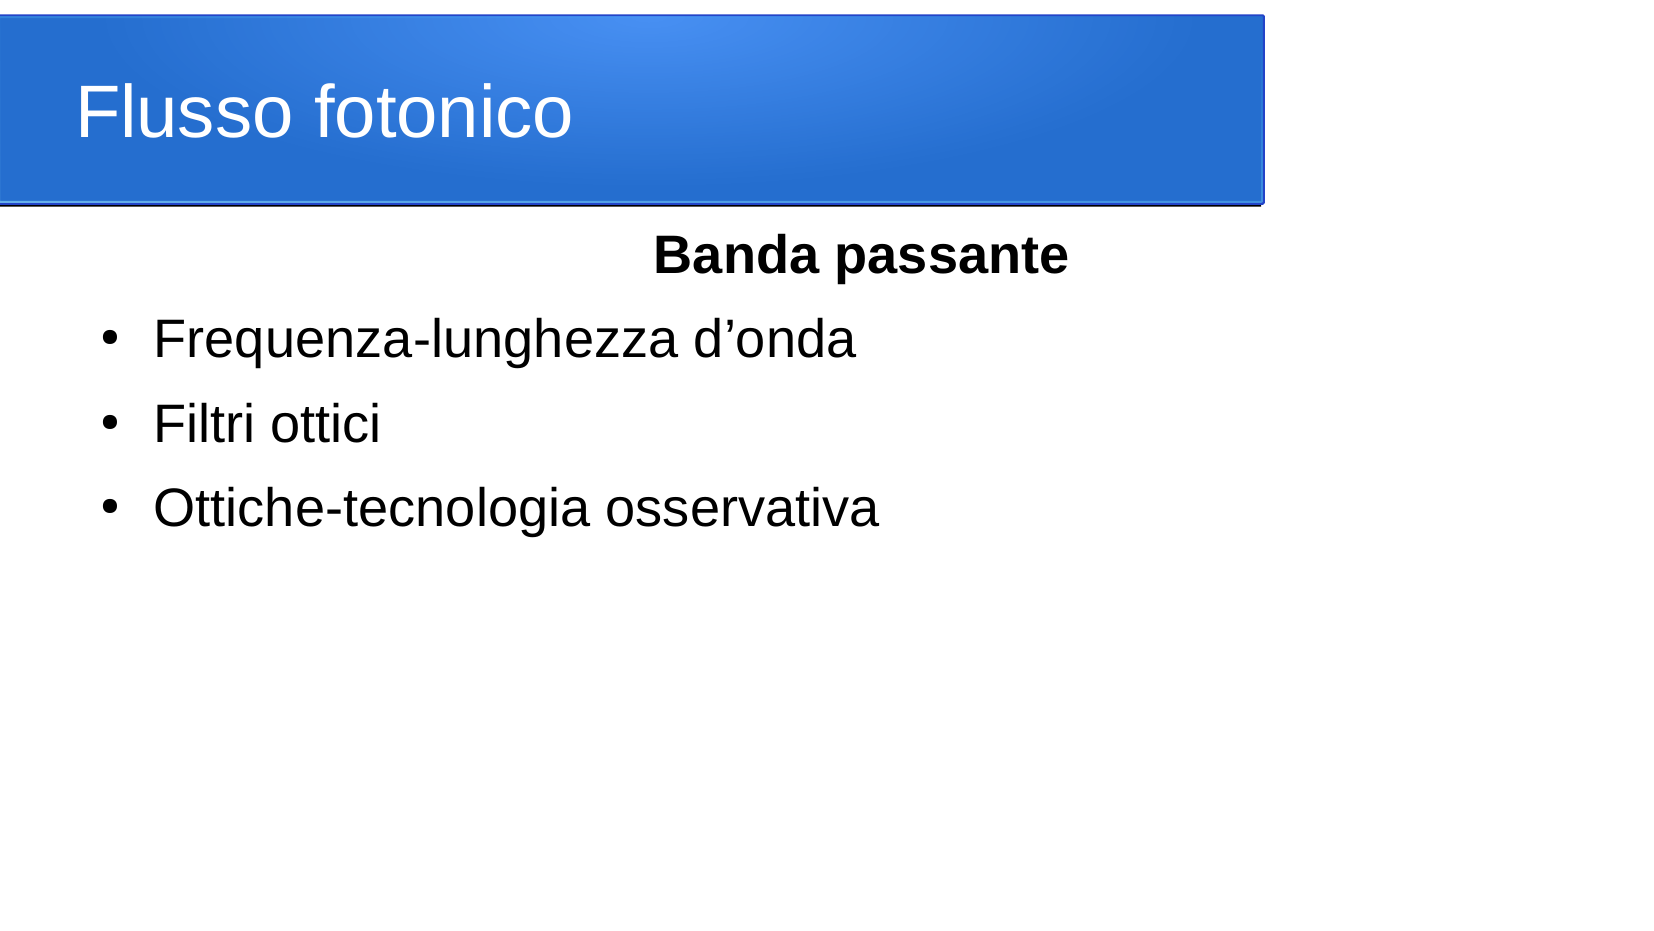

# Flusso fotonico
Banda passante
Frequenza-lunghezza d’onda
Filtri ottici
Ottiche-tecnologia osservativa